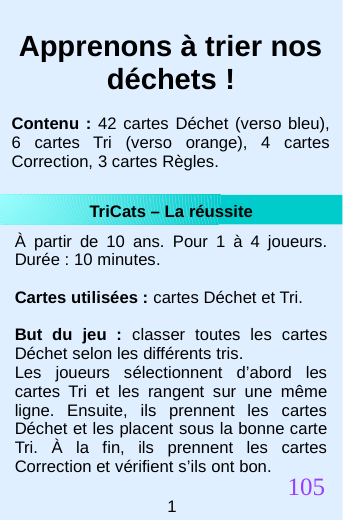

Apprenons à trier nos déchets !
Contenu : 42 cartes Déchet (verso bleu), 6 cartes Tri (verso orange), 4 cartes Correction, 3 cartes Règles.
TriCats – La réussite
À partir de 10 ans. Pour 1 à 4 joueurs. Durée : 10 minutes.
Cartes utilisées : cartes Déchet et Tri.
But du jeu : classer toutes les cartes Déchet selon les différents tris.
Les joueurs sélectionnent d’abord les cartes Tri et les rangent sur une même ligne. Ensuite, ils prennent les cartes Déchet et les placent sous la bonne carte Tri. À la fin, ils prennent les cartes Correction et vérifient s’ils ont bon.
105
1